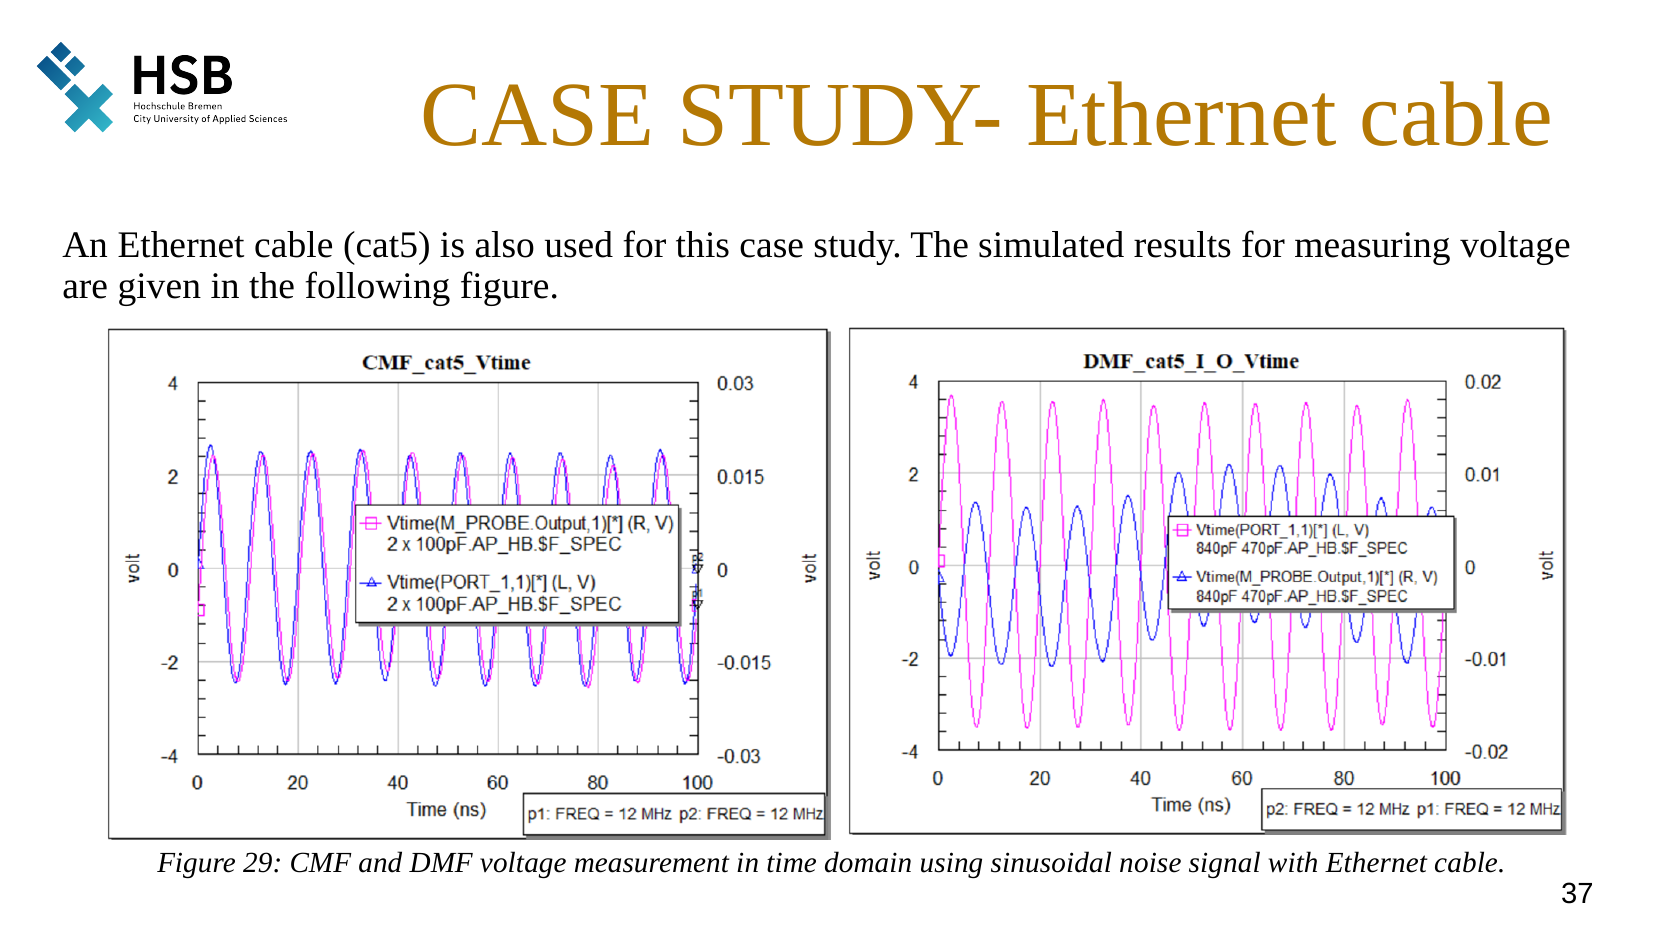

# CASE STUDY- Ethernet cable
An Ethernet cable (cat5) is also used for this case study. The simulated results for measuring voltage are given in the following figure.
Figure 29: CMF and DMF voltage measurement in time domain using sinusoidal noise signal with Ethernet cable.